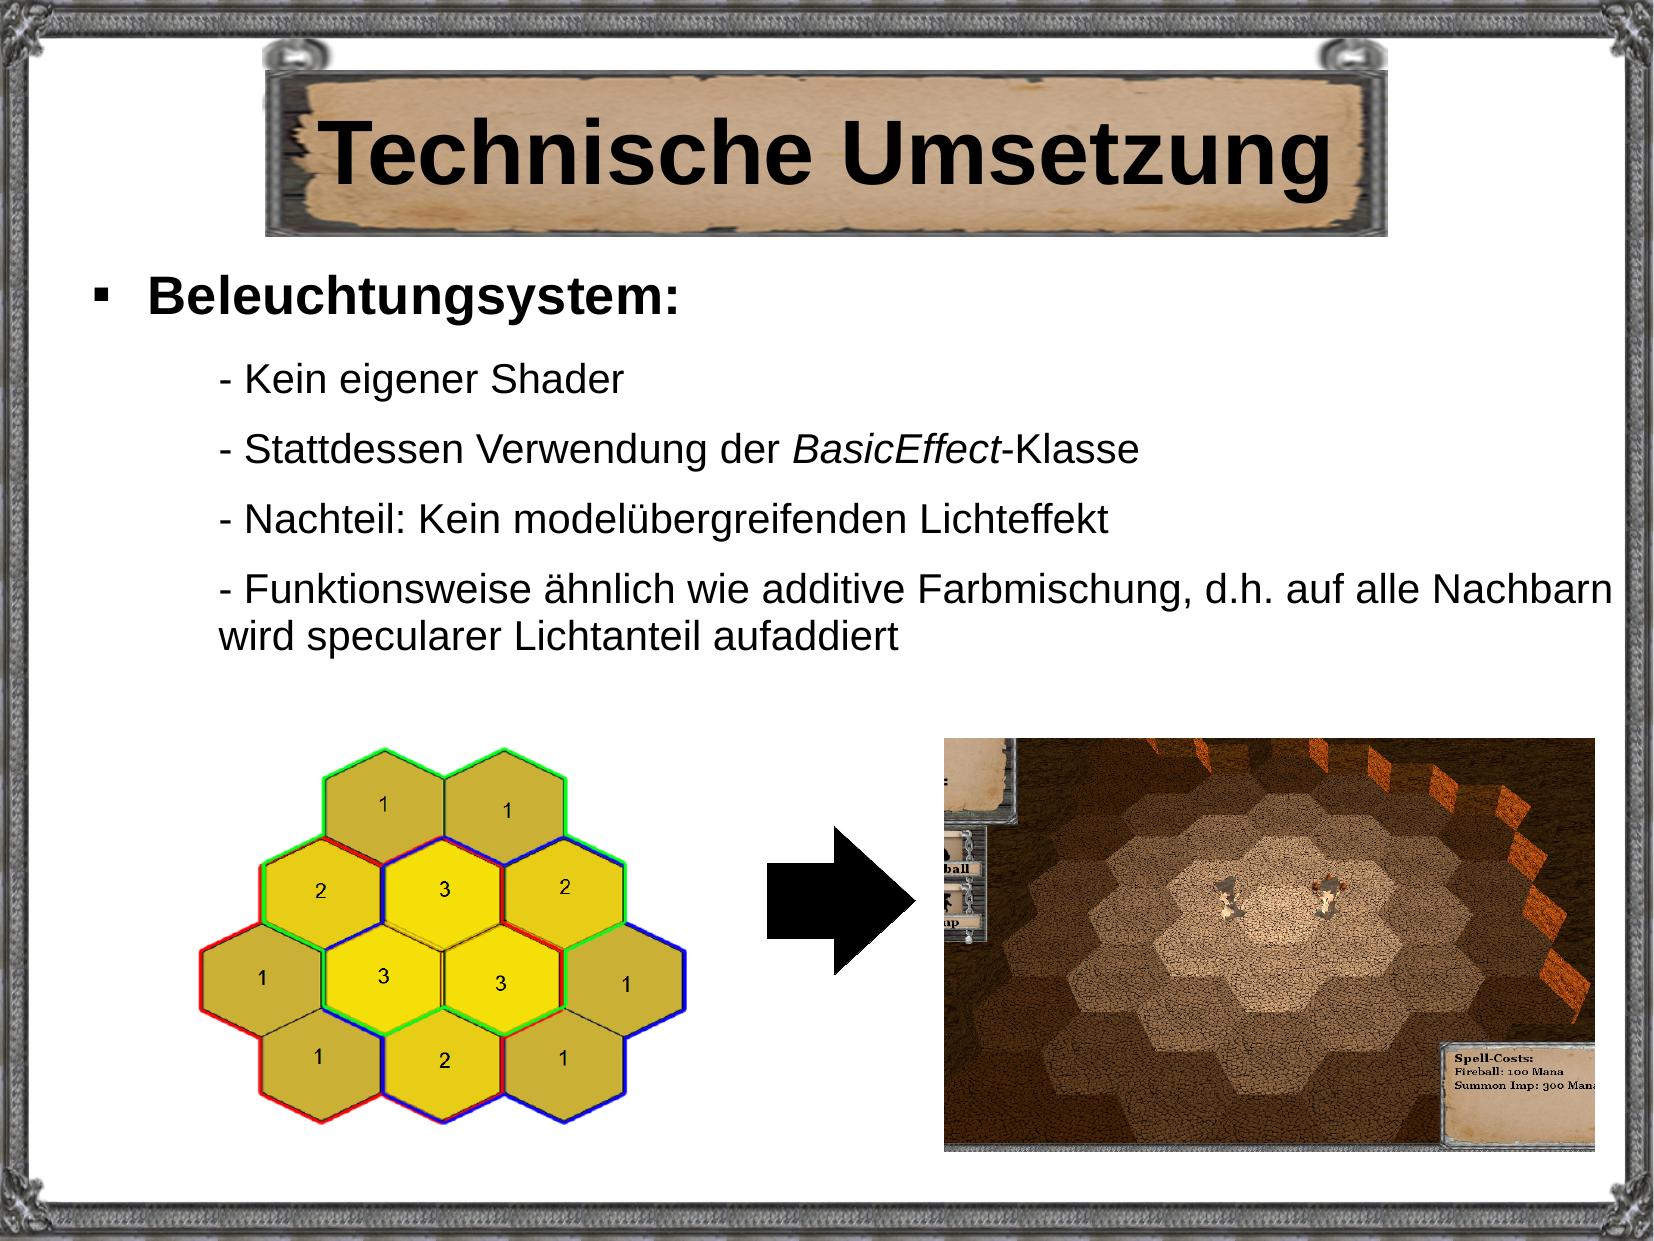

# Technische Umsetzung
Beleuchtungsystem:
- Kein eigener Shader
- Stattdessen Verwendung der BasicEffect-Klasse
- Nachteil: Kein modelübergreifenden Lichteffekt
- Funktionsweise ähnlich wie additive Farbmischung, d.h. auf alle Nachbarn wird specularer Lichtanteil aufaddiert